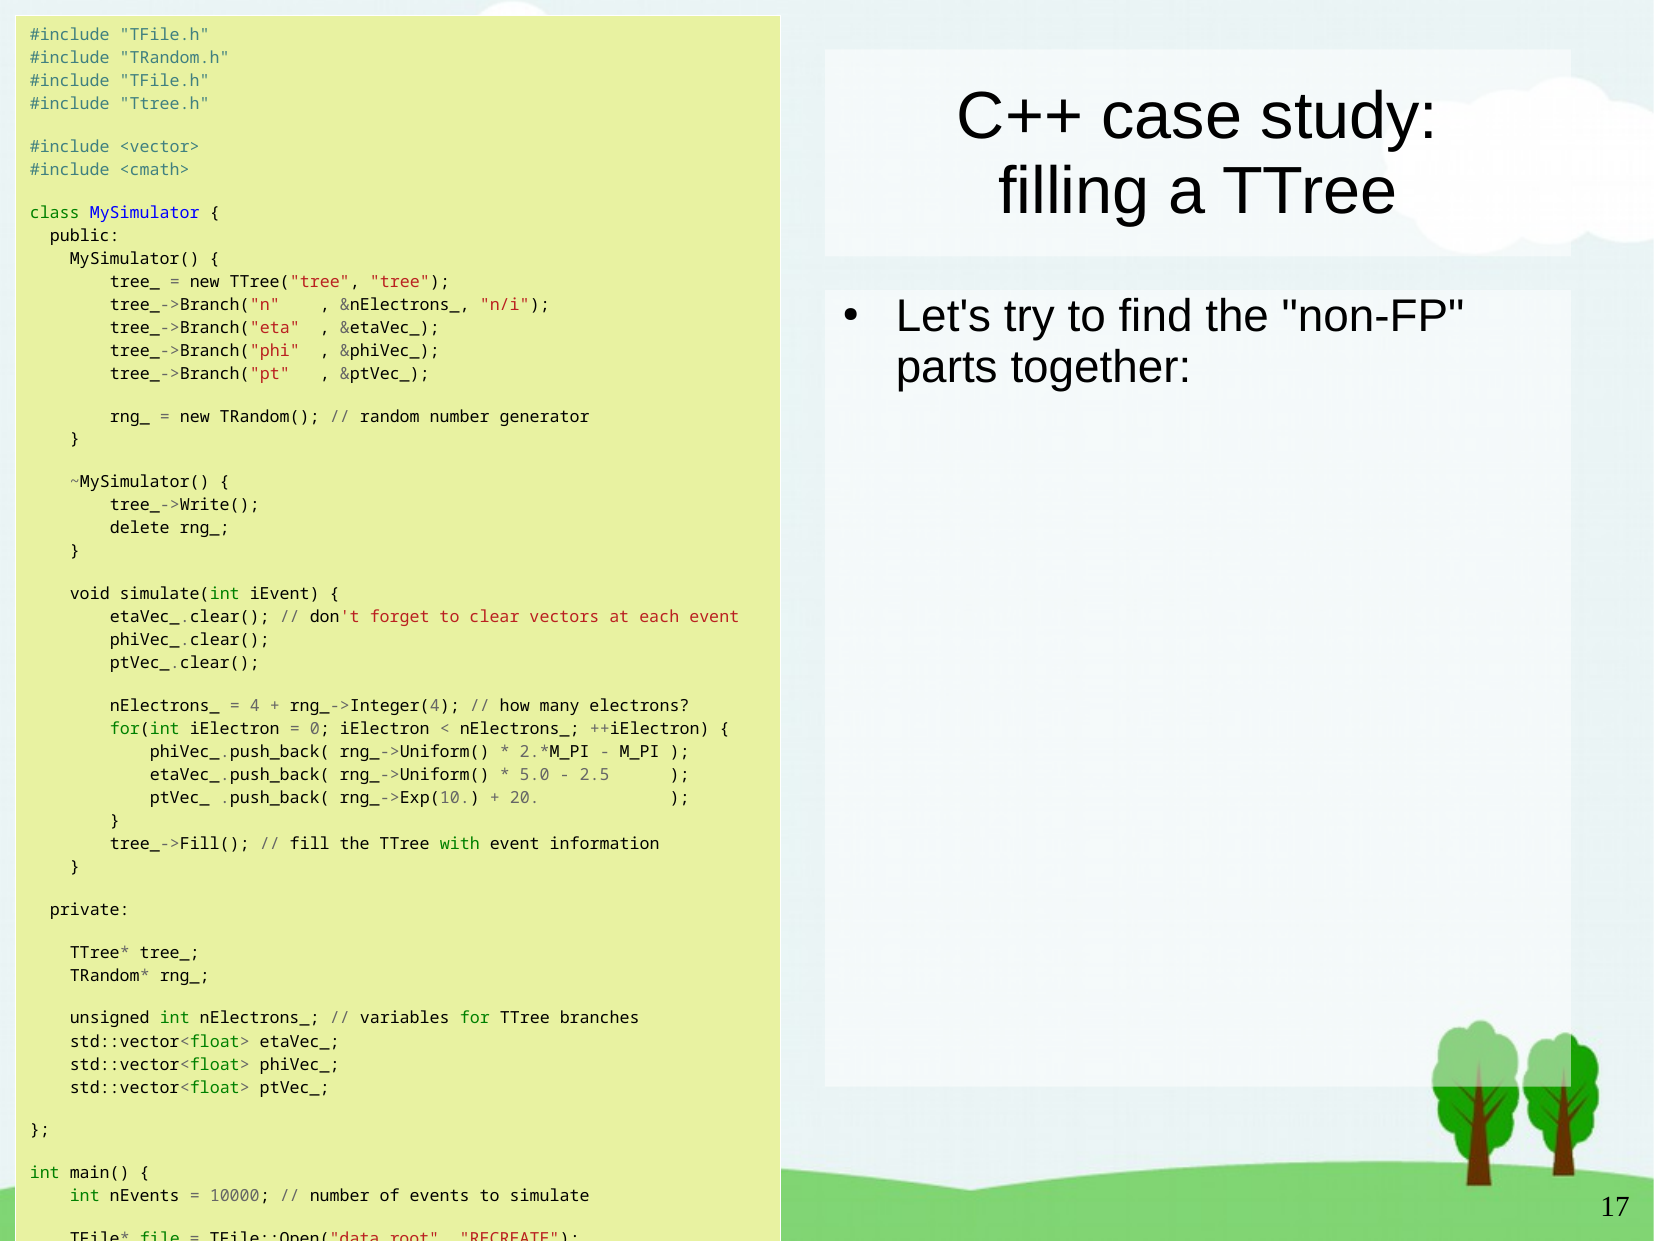

#include "TFile.h"
#include "TRandom.h"
#include "TFile.h"
#include "Ttree.h"
#include <vector>
#include <cmath>
class MySimulator {
 public:
 MySimulator() {
 tree_ = new TTree("tree", "tree");
 tree_->Branch("n" , &nElectrons_, "n/i");
 tree_->Branch("eta" , &etaVec_);
 tree_->Branch("phi" , &phiVec_);
 tree_->Branch("pt" , &ptVec_);
 rng_ = new TRandom(); // random number generator
 }
 ~MySimulator() {
 tree_->Write();
 delete rng_;
 }
 void simulate(int iEvent) {
 etaVec_.clear(); // don't forget to clear vectors at each event
 phiVec_.clear();
 ptVec_.clear();
 nElectrons_ = 4 + rng_->Integer(4); // how many electrons?
 for(int iElectron = 0; iElectron < nElectrons_; ++iElectron) {
 phiVec_.push_back( rng_->Uniform() * 2.*M_PI - M_PI );
 etaVec_.push_back( rng_->Uniform() * 5.0 - 2.5 );
 ptVec_ .push_back( rng_->Exp(10.) + 20. );
 }
 tree_->Fill(); // fill the TTree with event information
 }
 private:
 TTree* tree_;
 TRandom* rng_;
 unsigned int nElectrons_; // variables for TTree branches
 std::vector<float> etaVec_;
 std::vector<float> phiVec_;
 std::vector<float> ptVec_;
};
int main() {
 int nEvents = 10000; // number of events to simulate
 TFile* file = TFile::Open("data.root", "RECREATE");
 MySimulator simulator{};
 for(int iEvent = 0; iEvent < nEvents; ++iEvent) {
 simulator.simulate(iEvent);
 }
 delete file;
}
# C++ case study: filling a TTree
Let's try to find the "non-FP" parts together:
17